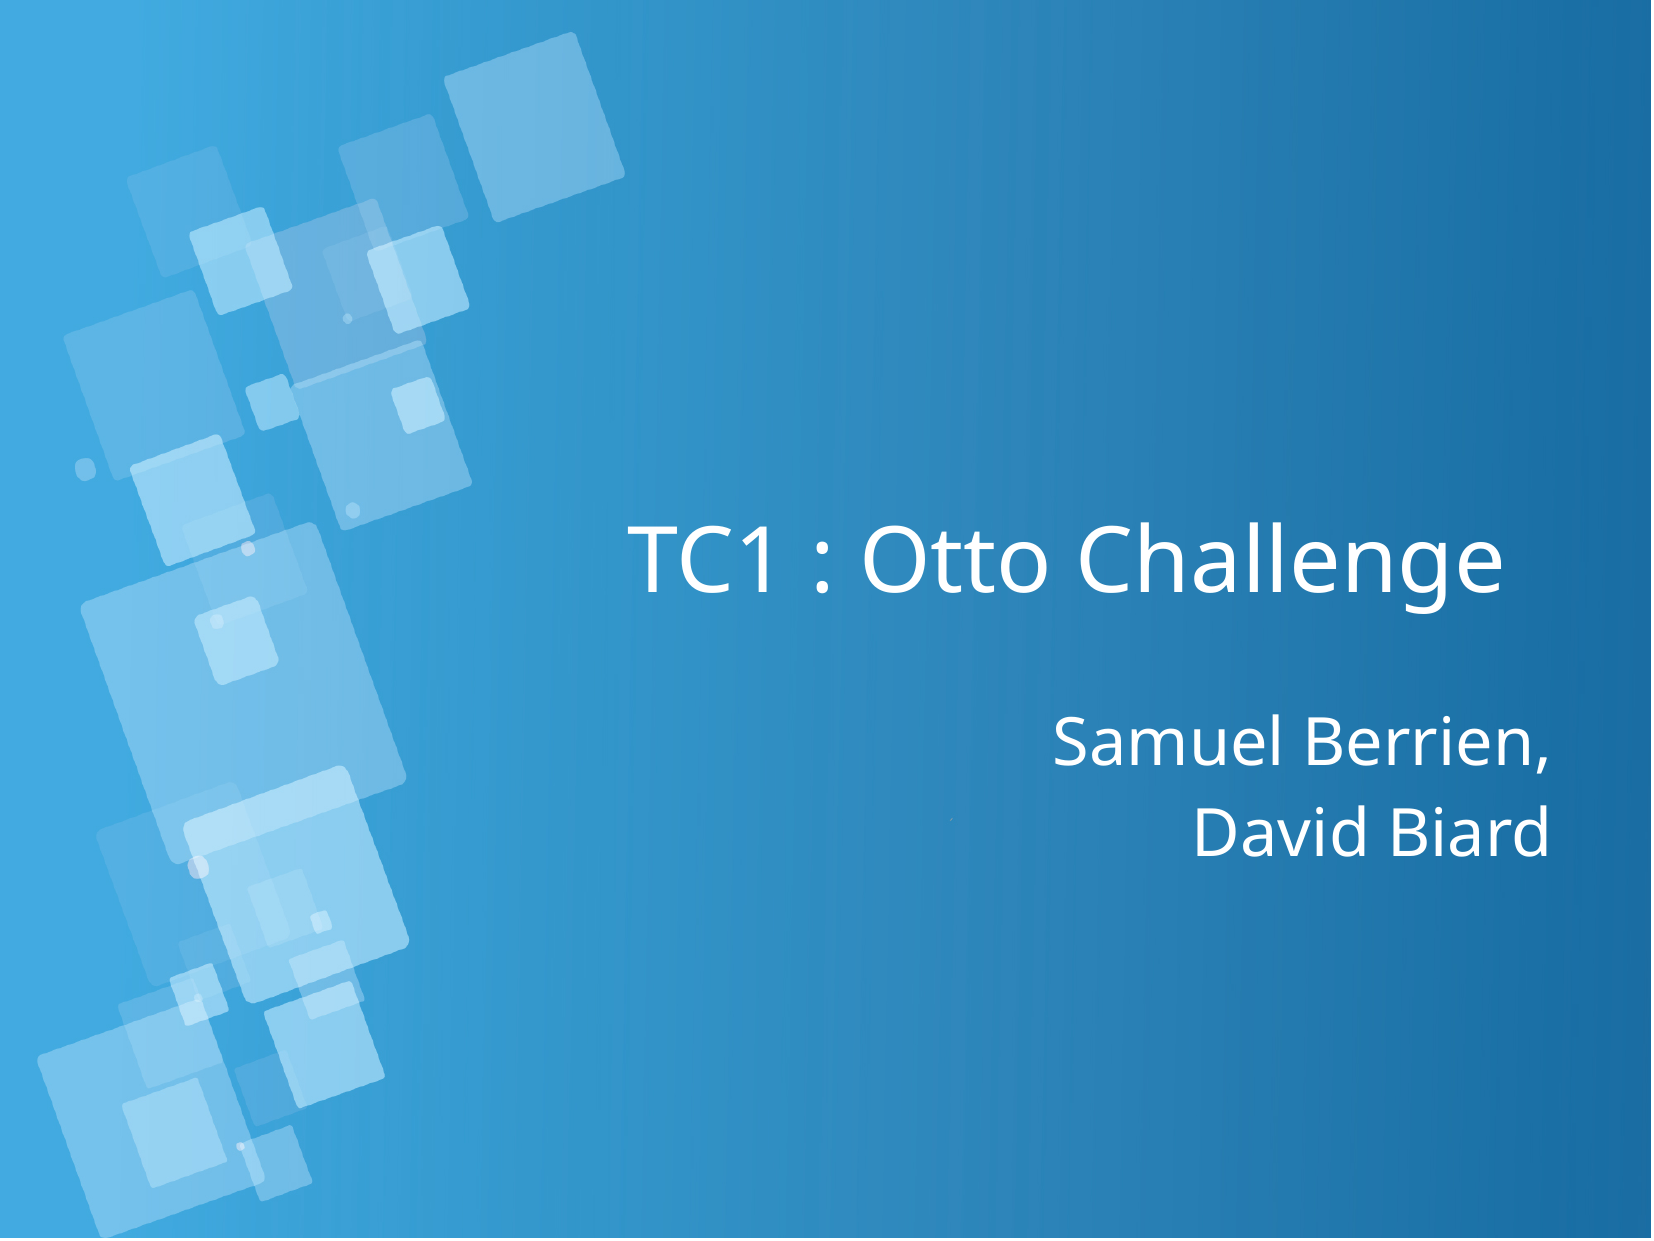

# TC1 : Otto Challenge
Samuel Berrien, David Biard